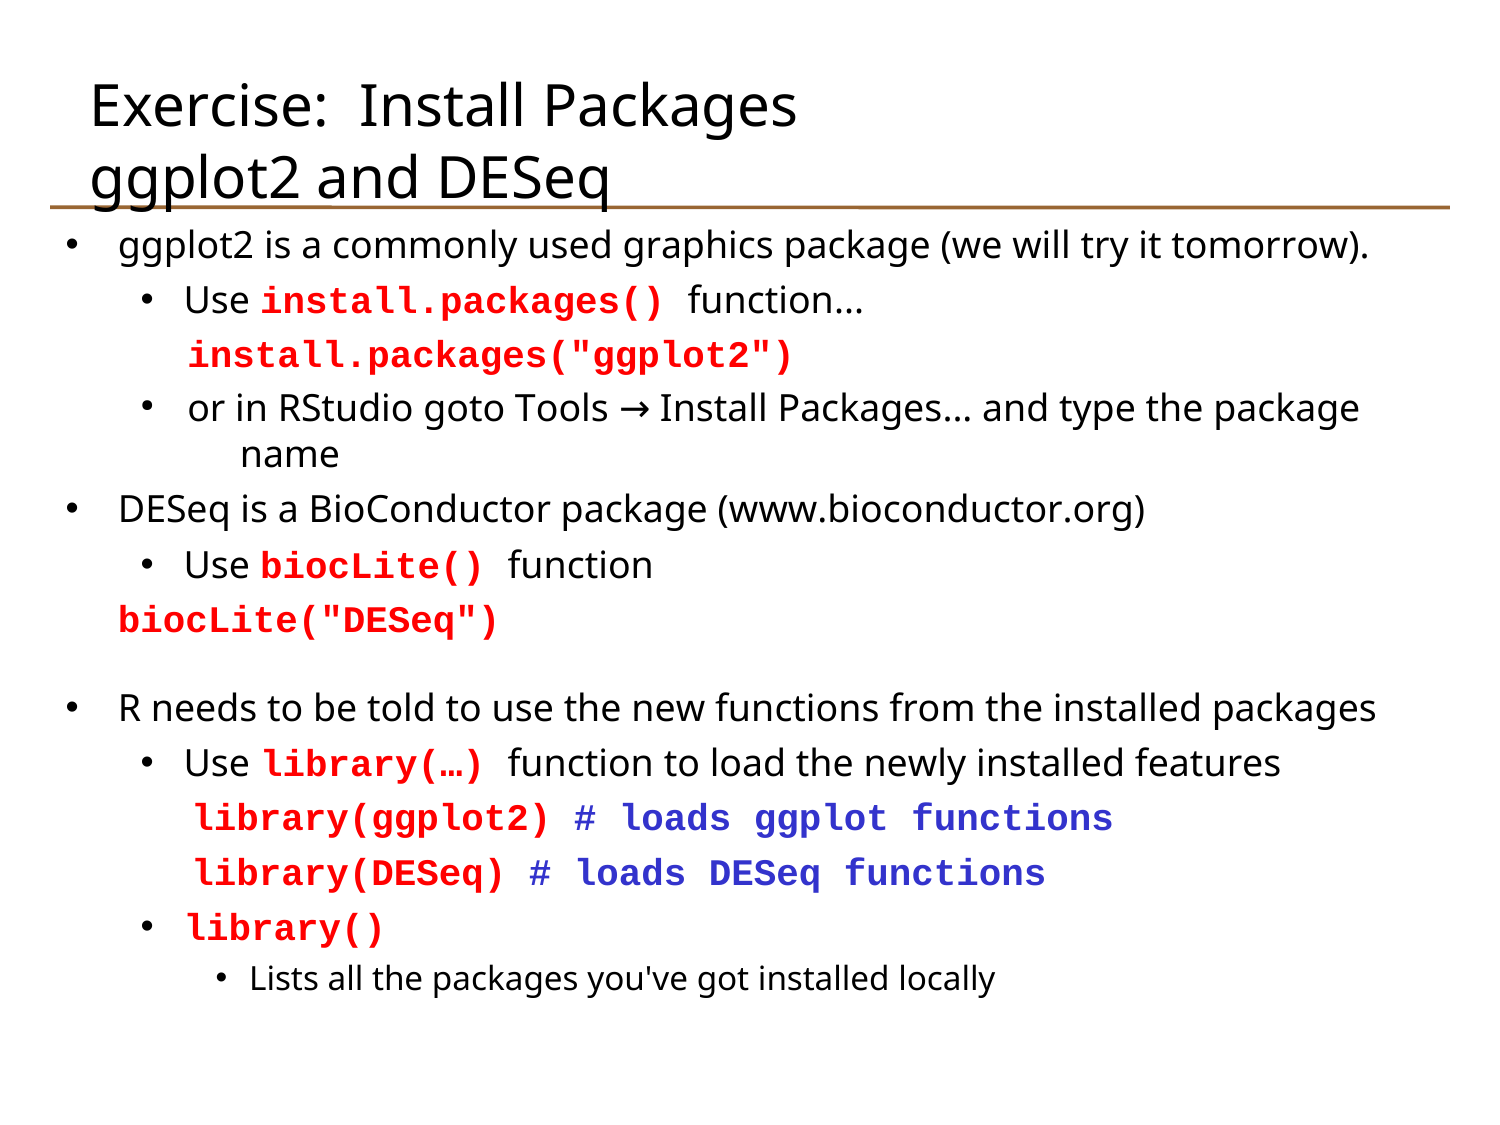

Exercise: Install Packages
ggplot2 and DESeq
ggplot2 is a commonly used graphics package (we will try it tomorrow).
Use install.packages() function...
install.packages("ggplot2")
or in RStudio goto Tools → Install Packages... and type the package name
DESeq is a BioConductor package (www.bioconductor.org)
Use biocLite() function
	biocLite("DESeq")
R needs to be told to use the new functions from the installed packages
Use library(…) function to load the newly installed features
		library(ggplot2) # loads ggplot functions
		library(DESeq) # loads DESeq functions
library()
Lists all the packages you've got installed locally